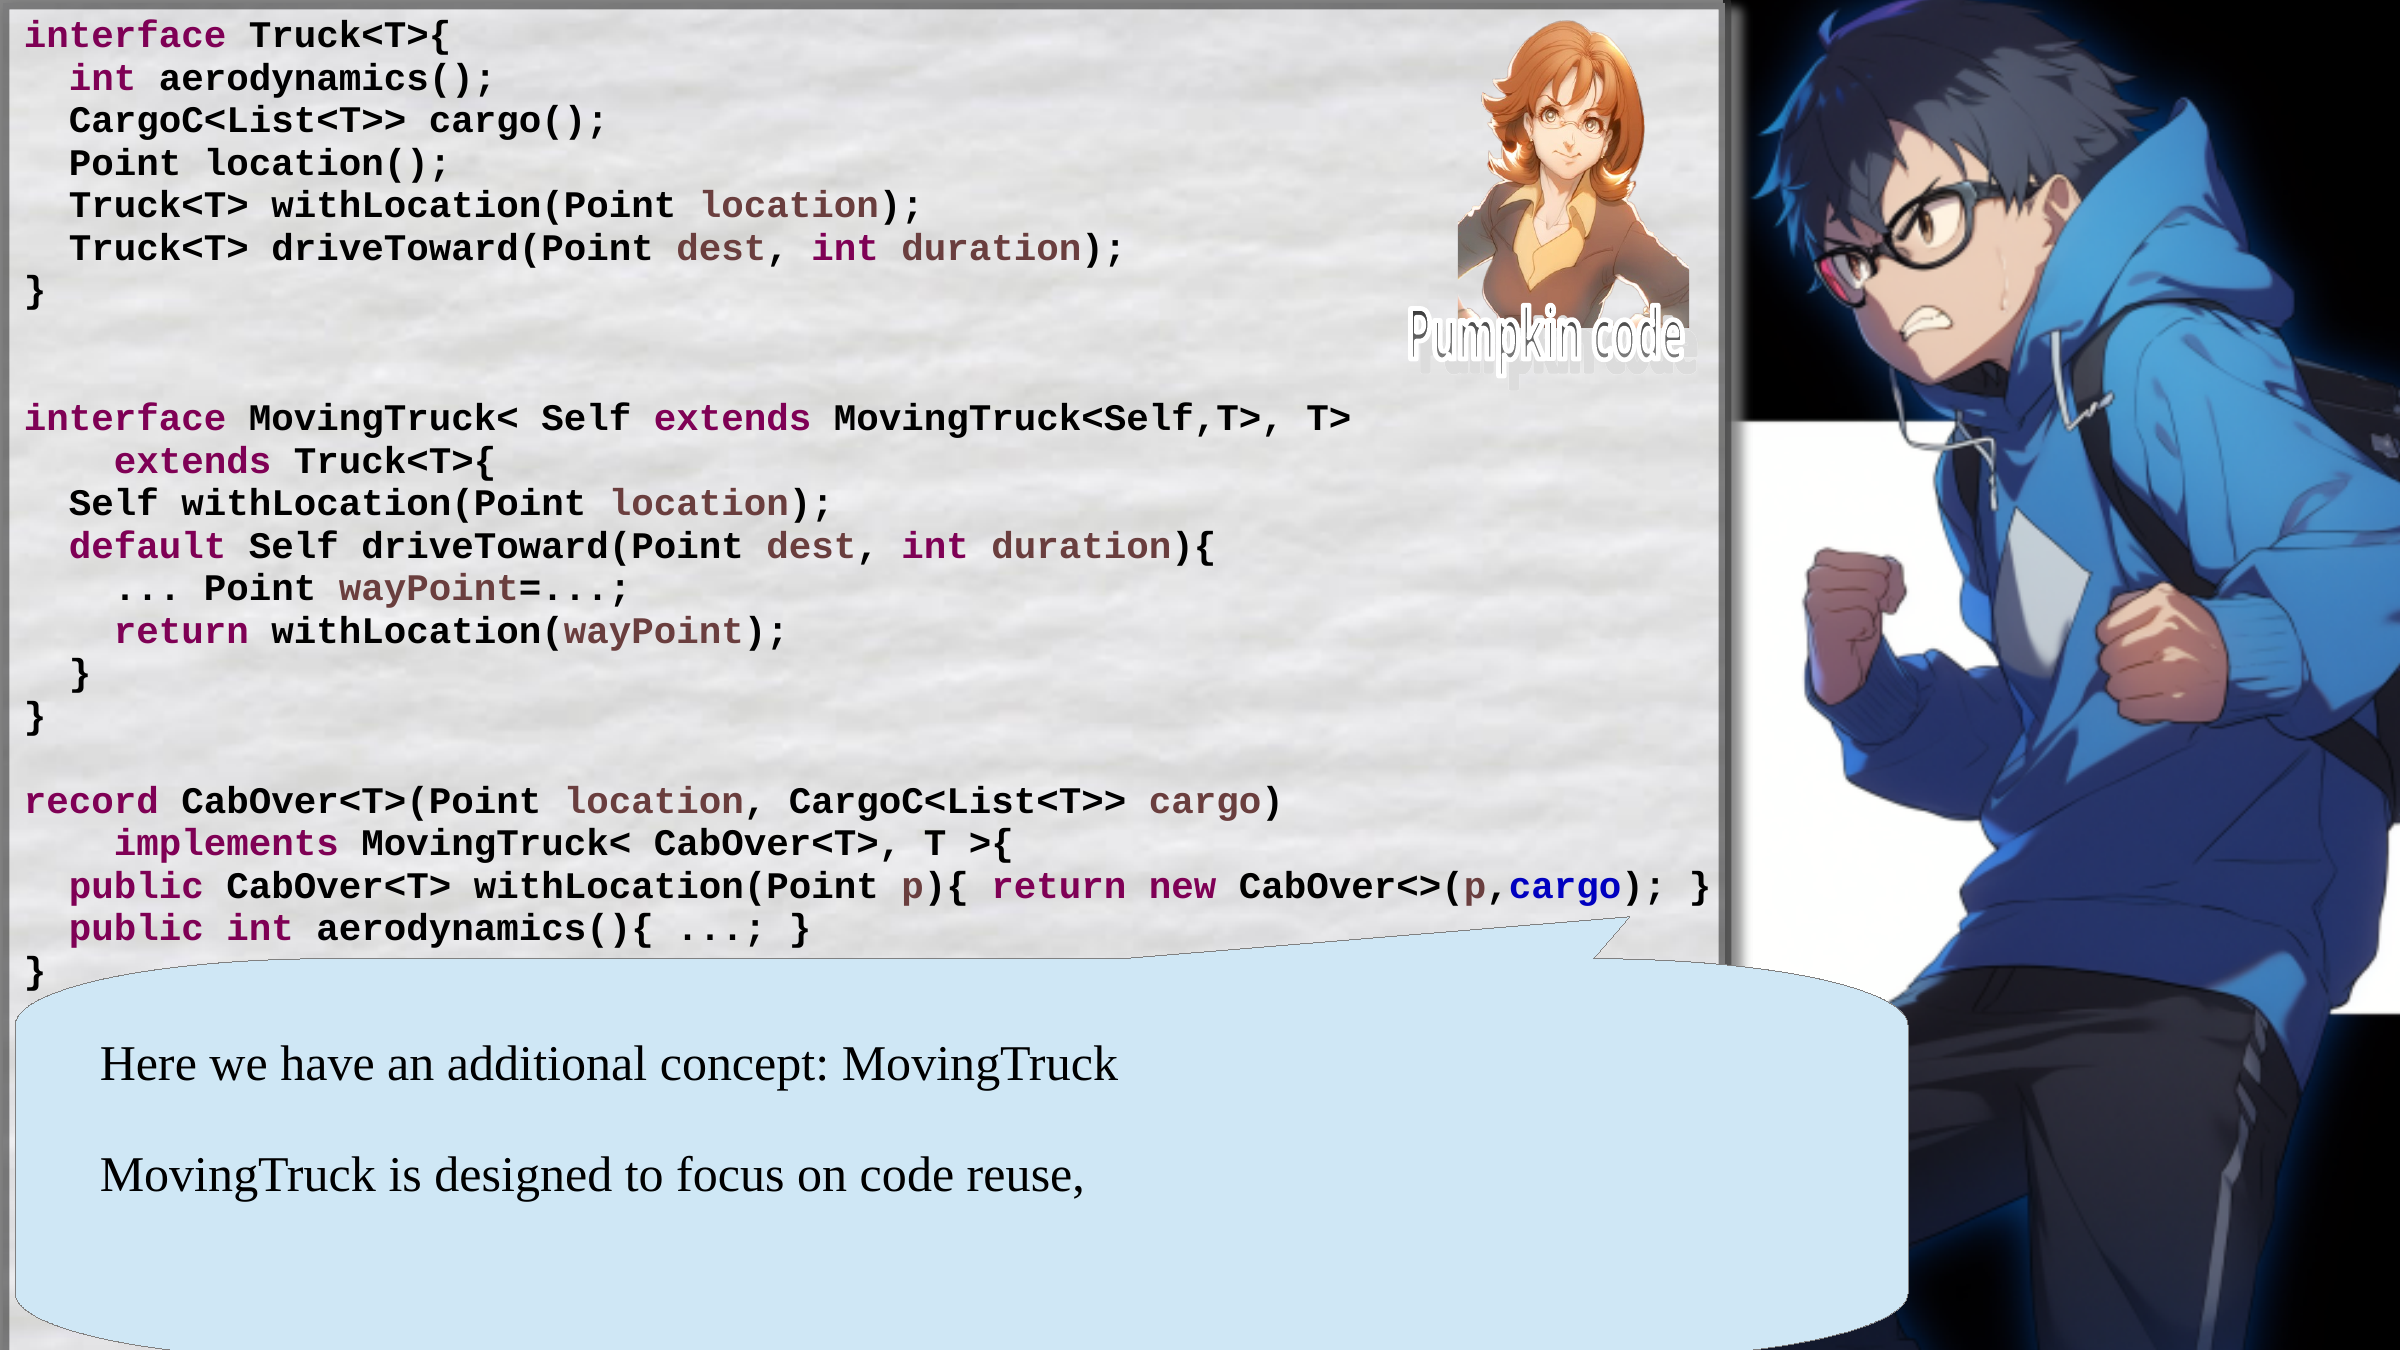

interface Truck<T>{
 int aerodynamics();
 CargoC<List<T>> cargo();
 Point location();
 Truck<T> withLocation(Point location);
 Truck<T> driveToward(Point dest, int duration);
}
interface MovingTruck< Self extends MovingTruck<Self,T>, T>
 extends Truck<T>{
 Self withLocation(Point location);
 default Self driveToward(Point dest, int duration){
 ... Point wayPoint=...;
 return withLocation(wayPoint);
 }
}
record CabOver<T>(Point location, CargoC<List<T>> cargo)
 implements MovingTruck< CabOver<T>, T >{
 public CabOver<T> withLocation(Point p){ return new CabOver<>(p,cargo); }
 public int aerodynamics(){ ...; }
}
Pumpkin code
Here we have an additional concept: MovingTruck
MovingTruck is designed to focus on code reuse,